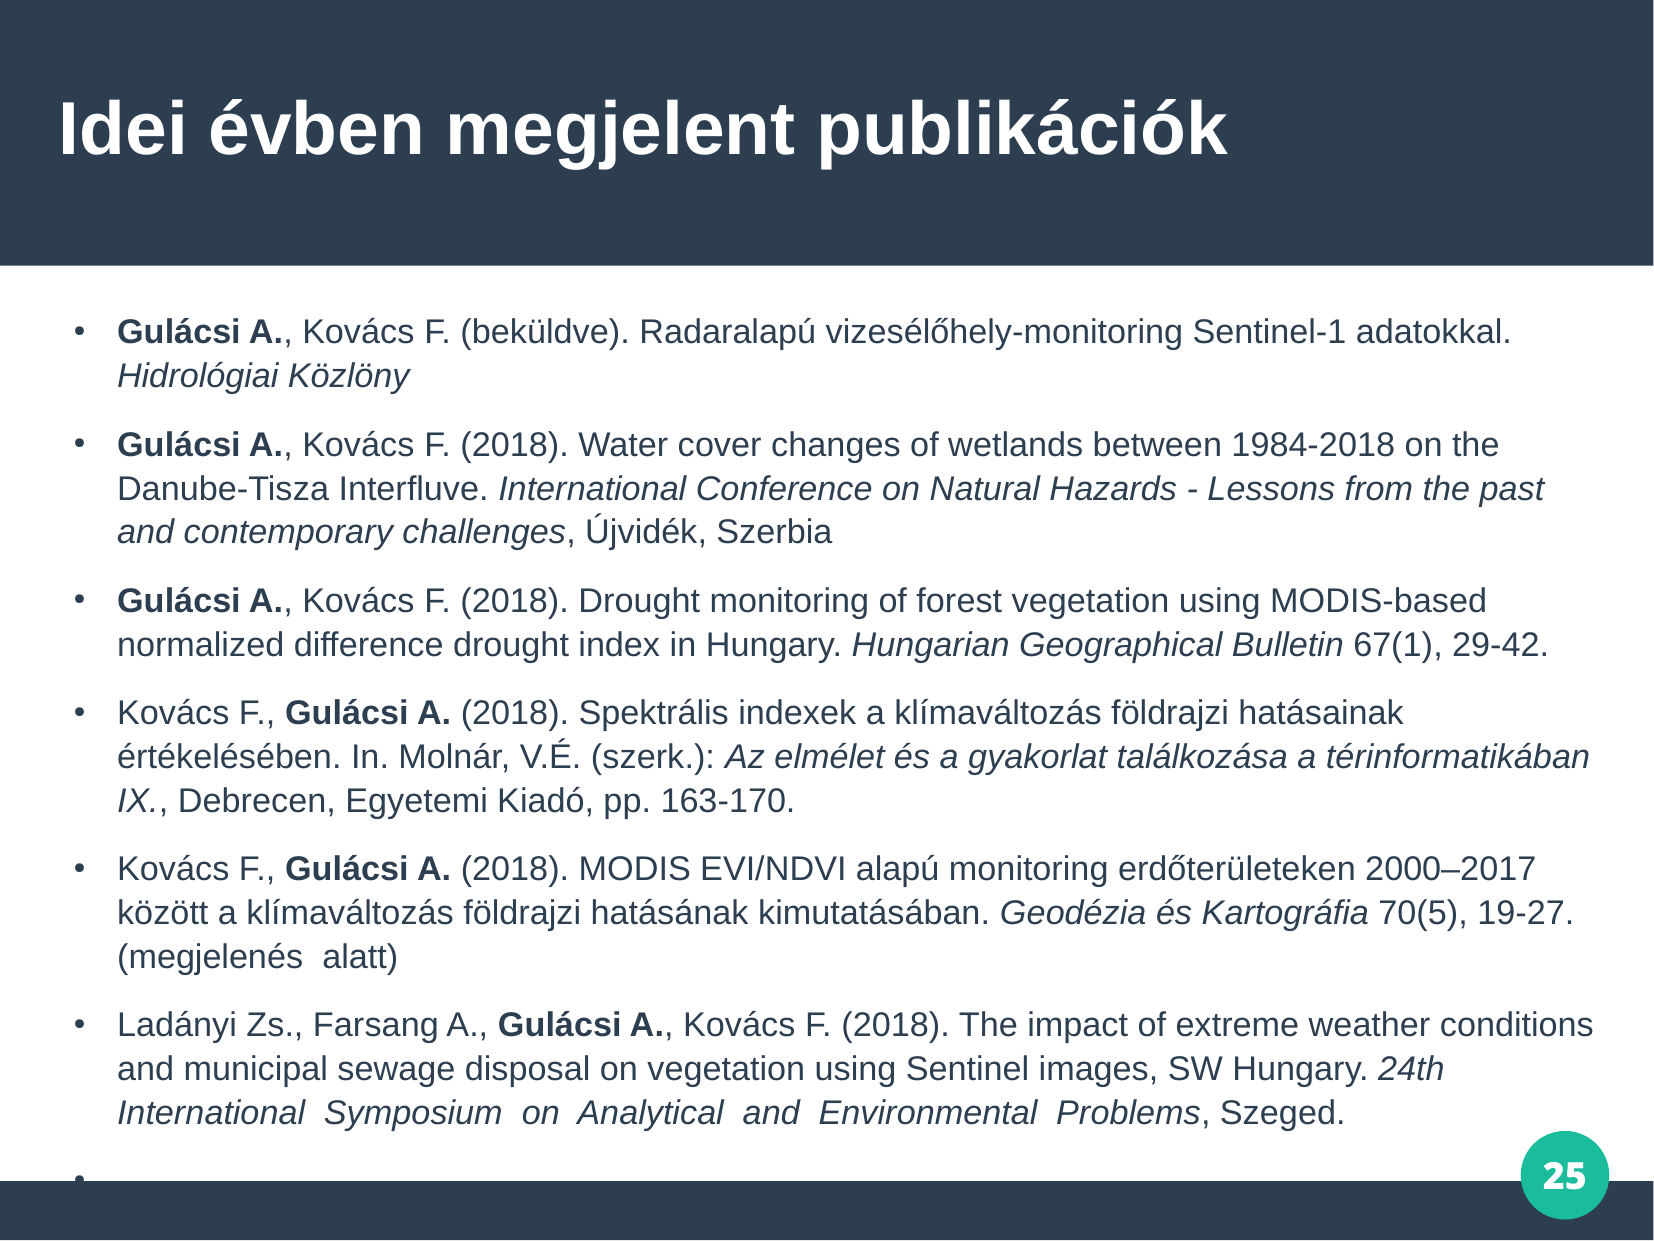

# Idei évben megjelent publikációk
Gulácsi A., Kovács F. (beküldve). Radaralapú vizesélőhely-monitoring Sentinel-1 adatokkal. Hidrológiai Közlöny
Gulácsi A., Kovács F. (2018). Water cover changes of wetlands between 1984-2018 on the Danube-Tisza Interfluve. International Conference on Natural Hazards - Lessons from the past and contemporary challenges, Újvidék, Szerbia
Gulácsi A., Kovács F. (2018). Drought monitoring of forest vegetation using MODIS-based normalized difference drought index in Hungary. Hungarian Geographical Bulletin 67(1), 29-42.
Kovács F., Gulácsi A. (2018). Spektrális indexek a klímaváltozás földrajzi hatásainak értékelésében. In. Molnár, V.É. (szerk.): Az elmélet és a gyakorlat találkozása a térinformatikában IX., Debrecen, Egyetemi Kiadó, pp. 163-170.
Kovács F., Gulácsi A. (2018). MODIS EVI/NDVI alapú monitoring erdőterületeken 2000–2017 között a klímaváltozás földrajzi hatásának kimutatásában. Geodézia és Kartográfia 70(5), 19-27. (megjelenés alatt)
Ladányi Zs., Farsang A., Gulácsi A., Kovács F. (2018). The impact of extreme weather conditions and municipal sewage disposal on vegetation using Sentinel images, SW Hungary. 24th International Symposium on Analytical and Environmental Problems, Szeged.
25